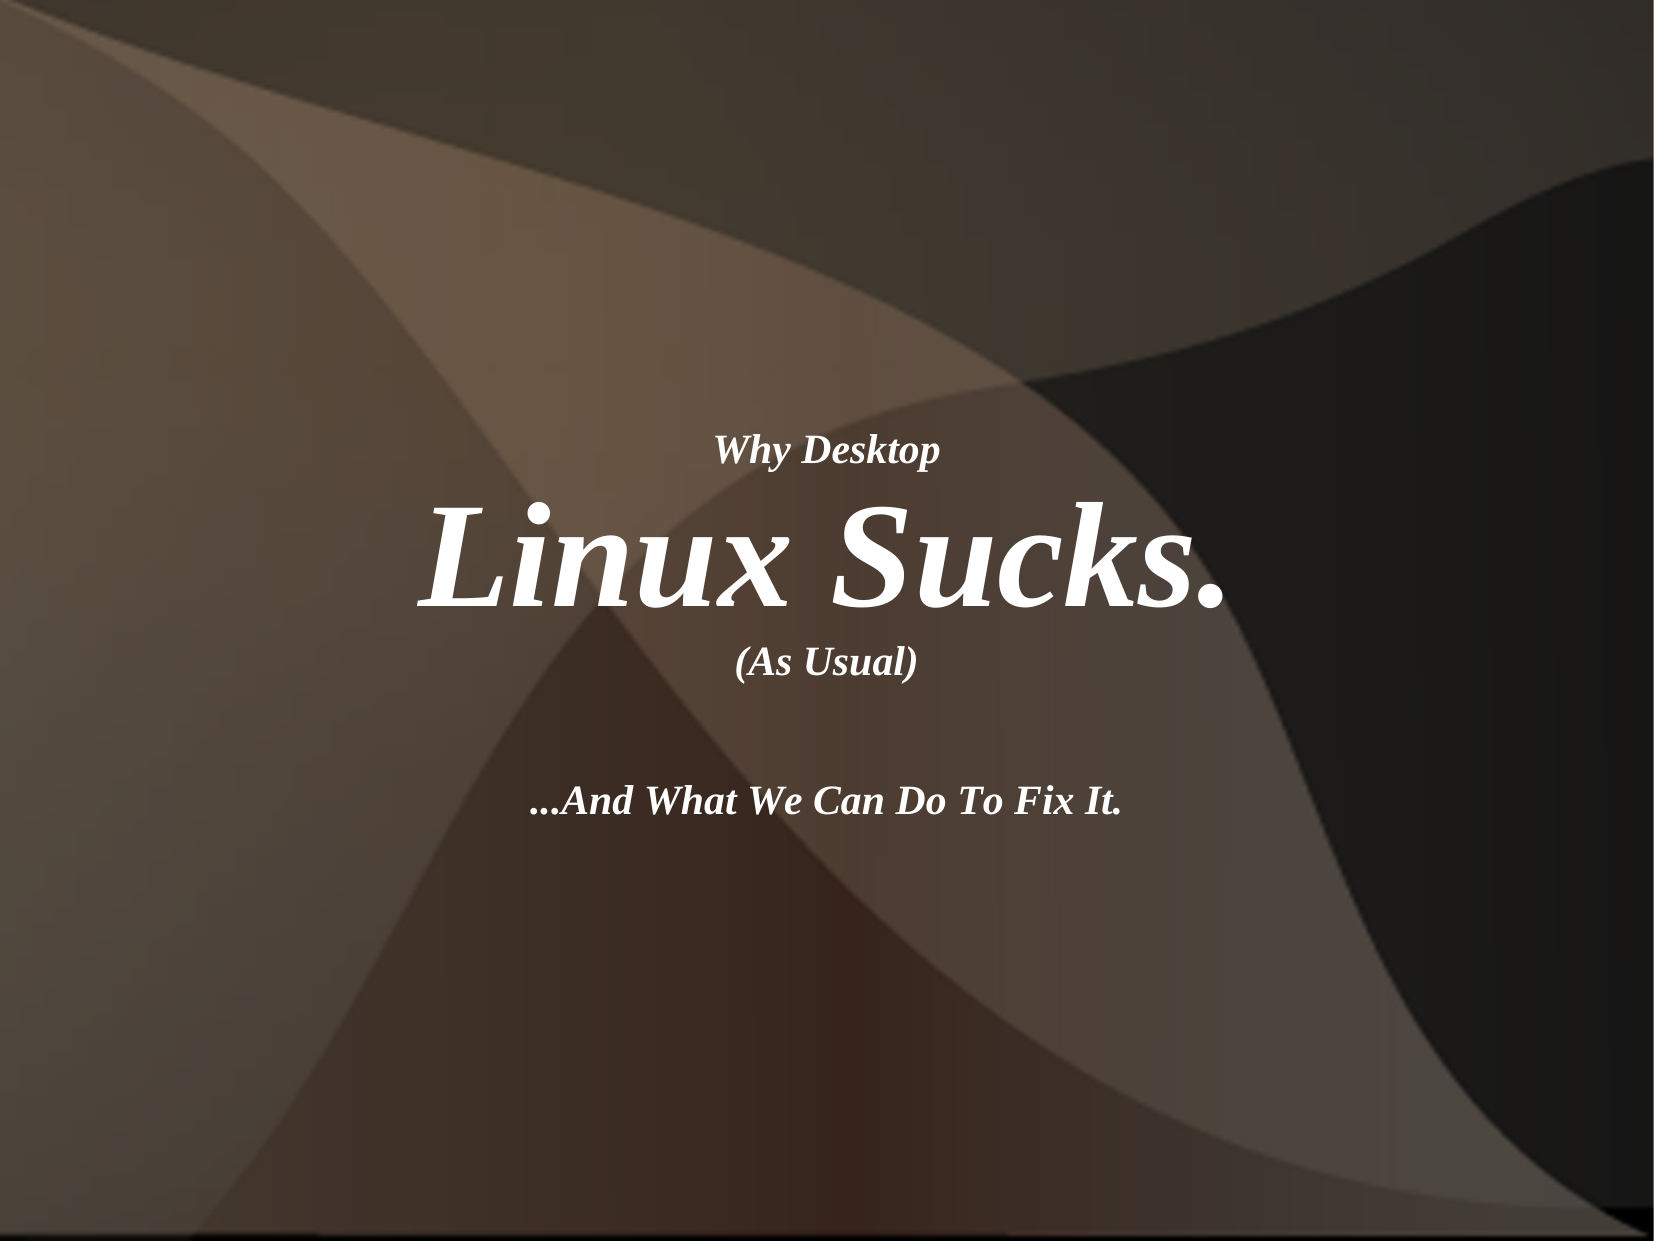

# Why Desktop Linux Sucks. (As Usual) ...And What We Can Do To Fix It.